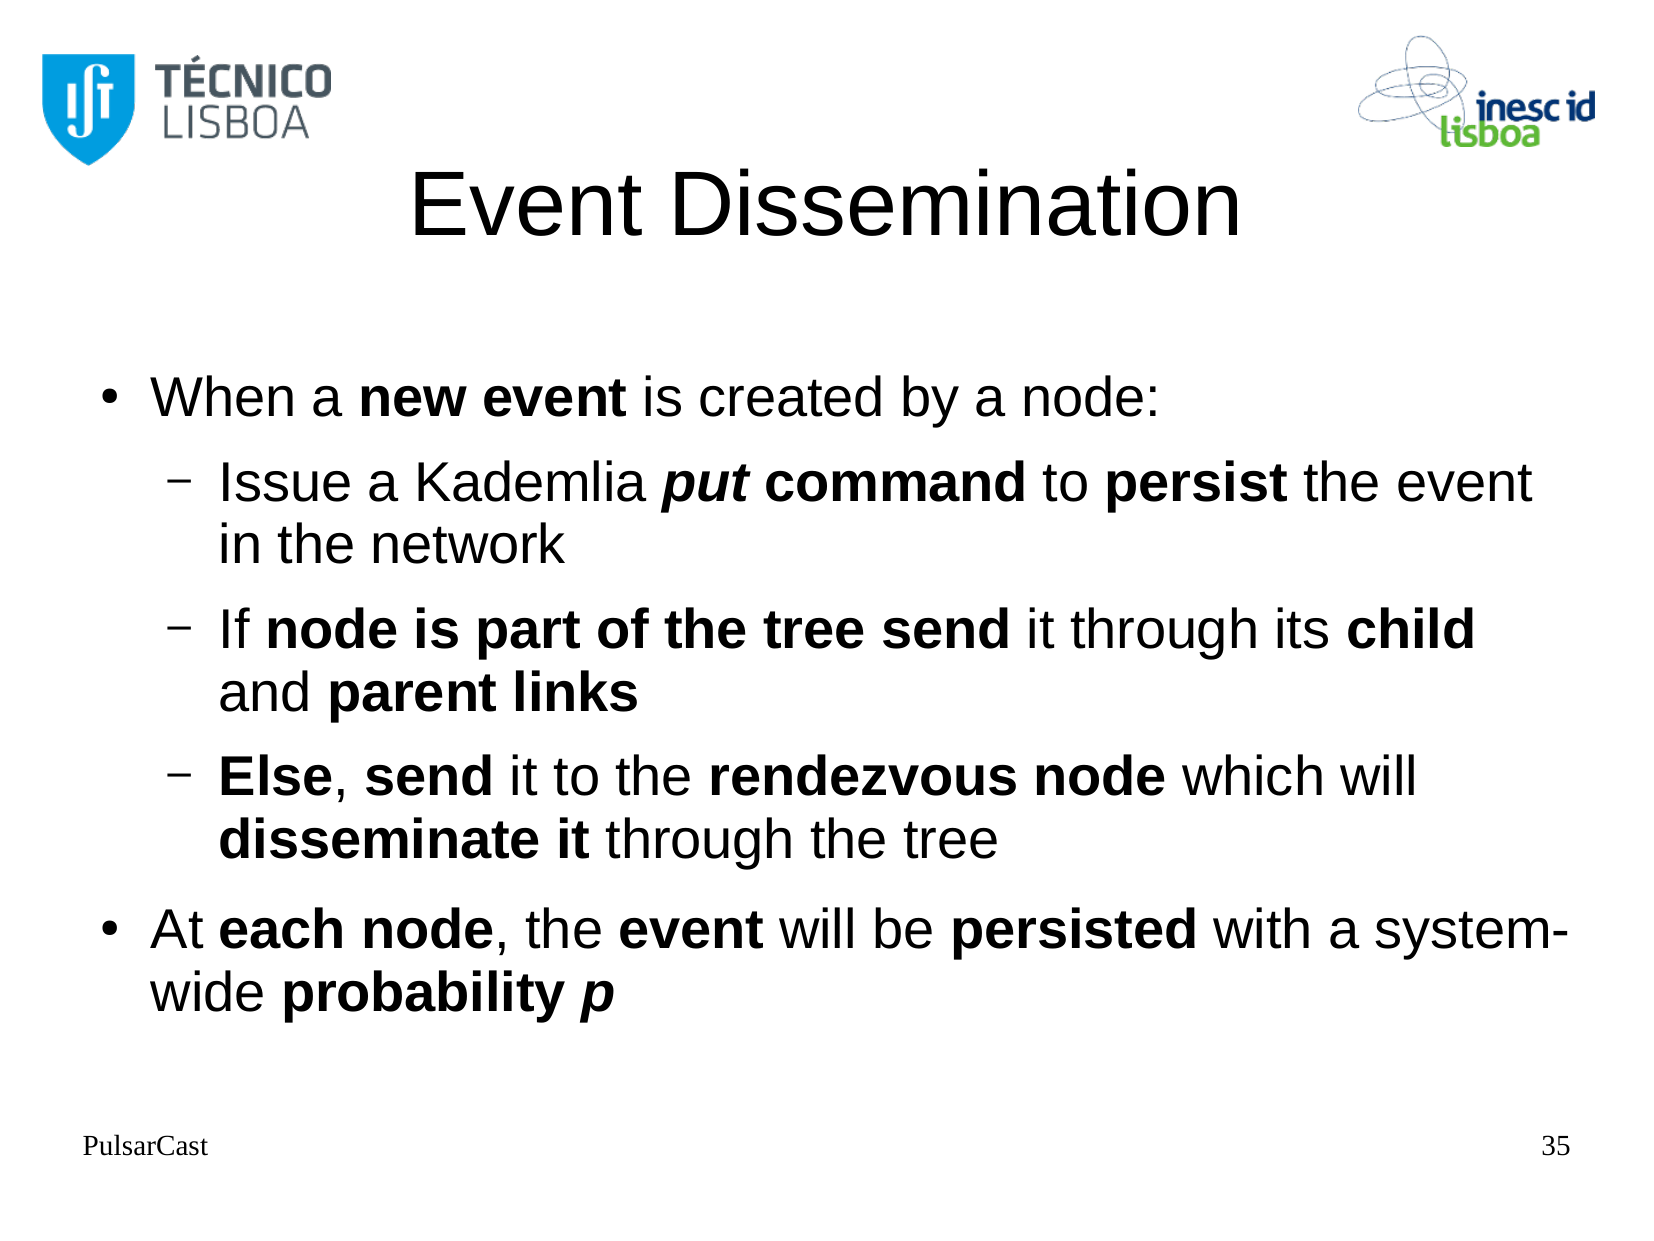

# Event Dissemination
When a new event is created by a node:
Issue a Kademlia put command to persist the event in the network
If node is part of the tree send it through its child and parent links
Else, send it to the rendezvous node which will disseminate it through the tree
At each node, the event will be persisted with a system-wide probability p
PulsarCast
35